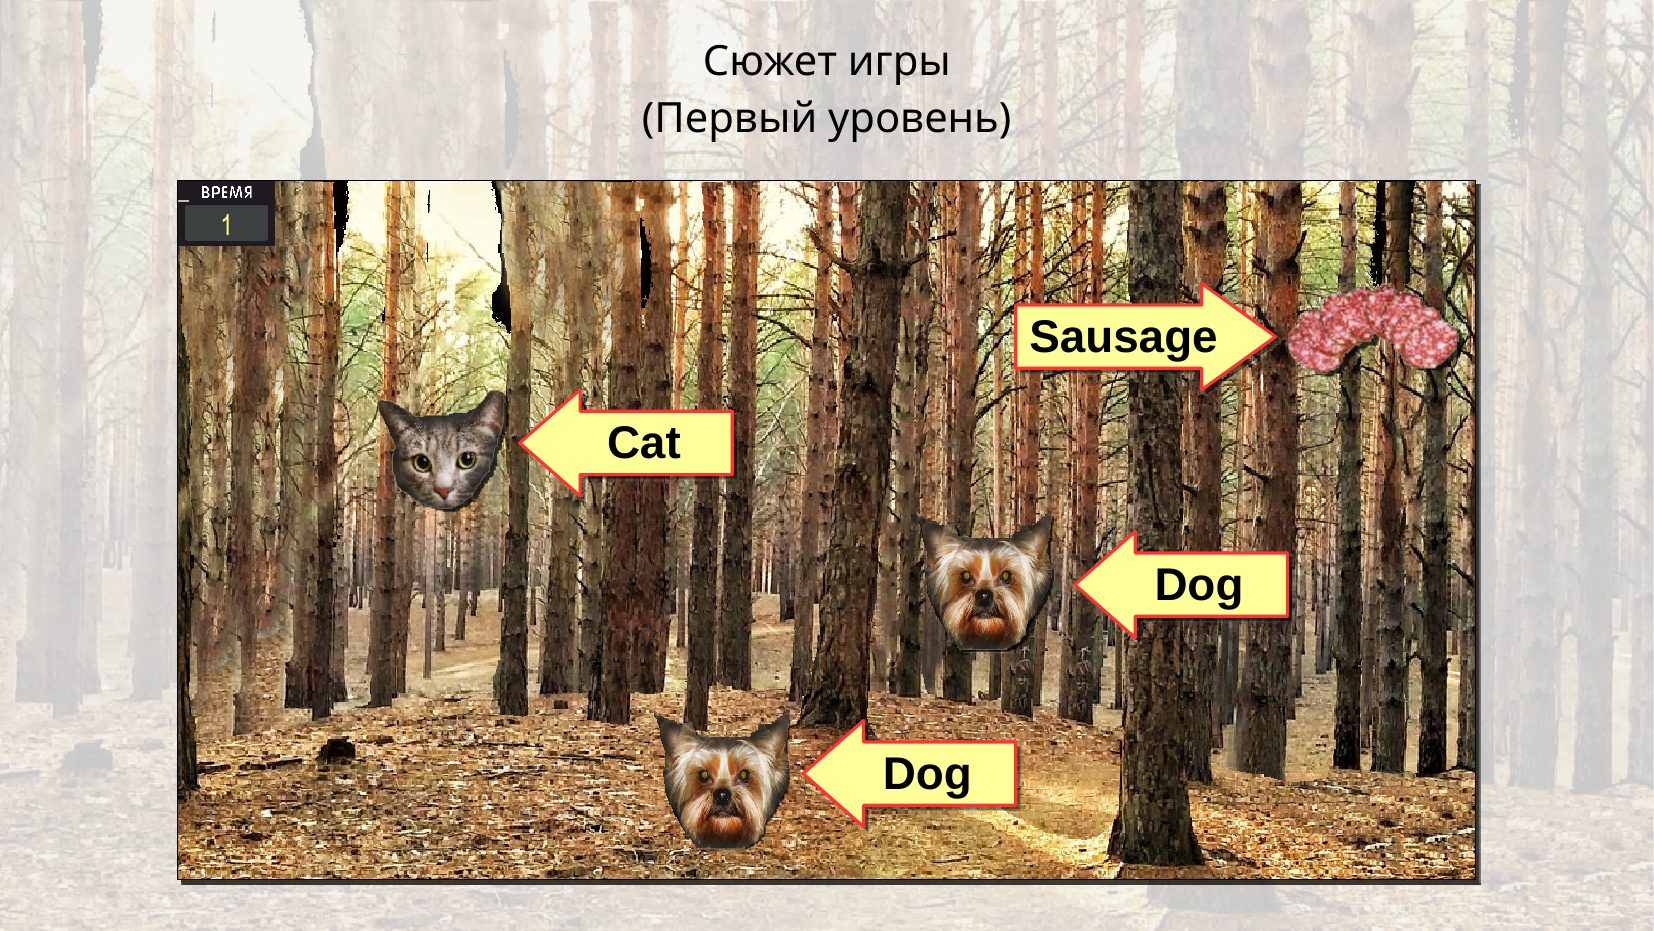

Сюжет игры
(Первый уровень)
Sausage
Cat
Dog
Dog